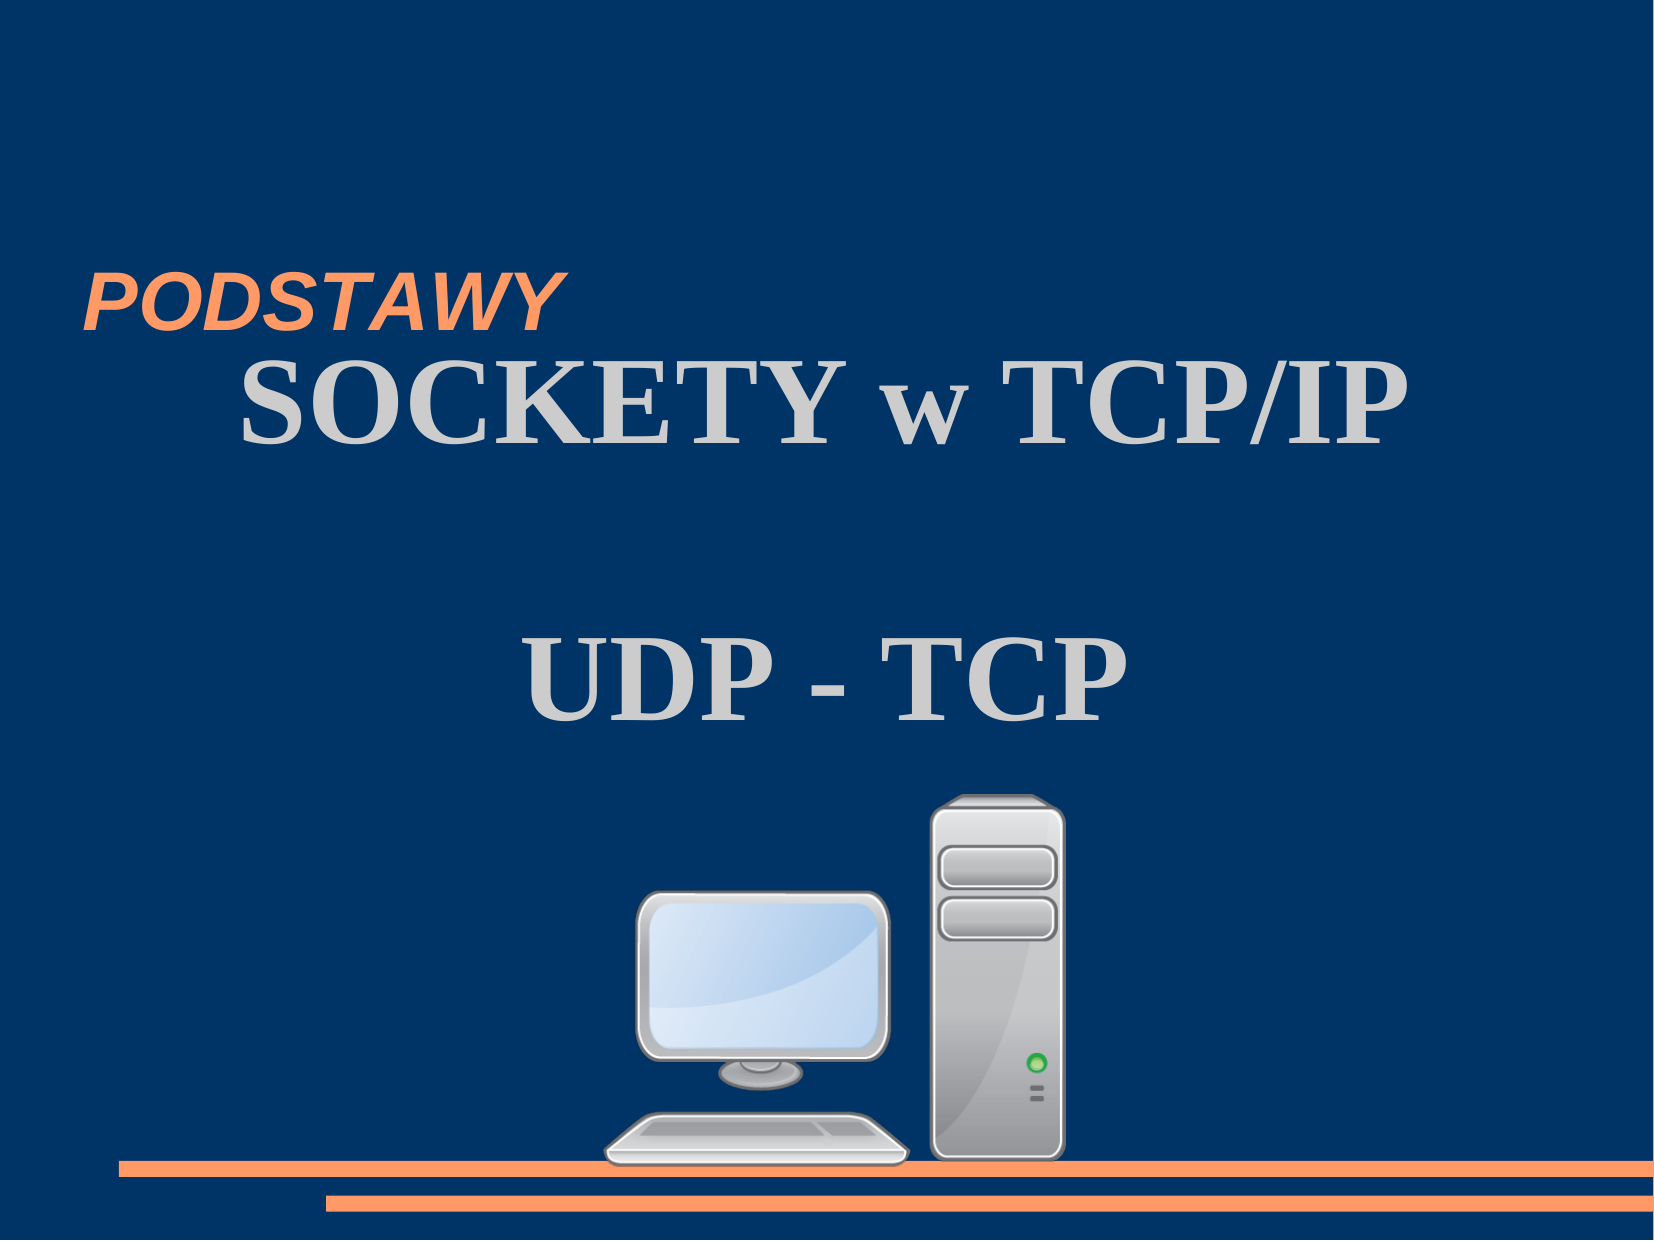

SOCKETY w TCP/IP
UDP - TCP
# PODSTAWY